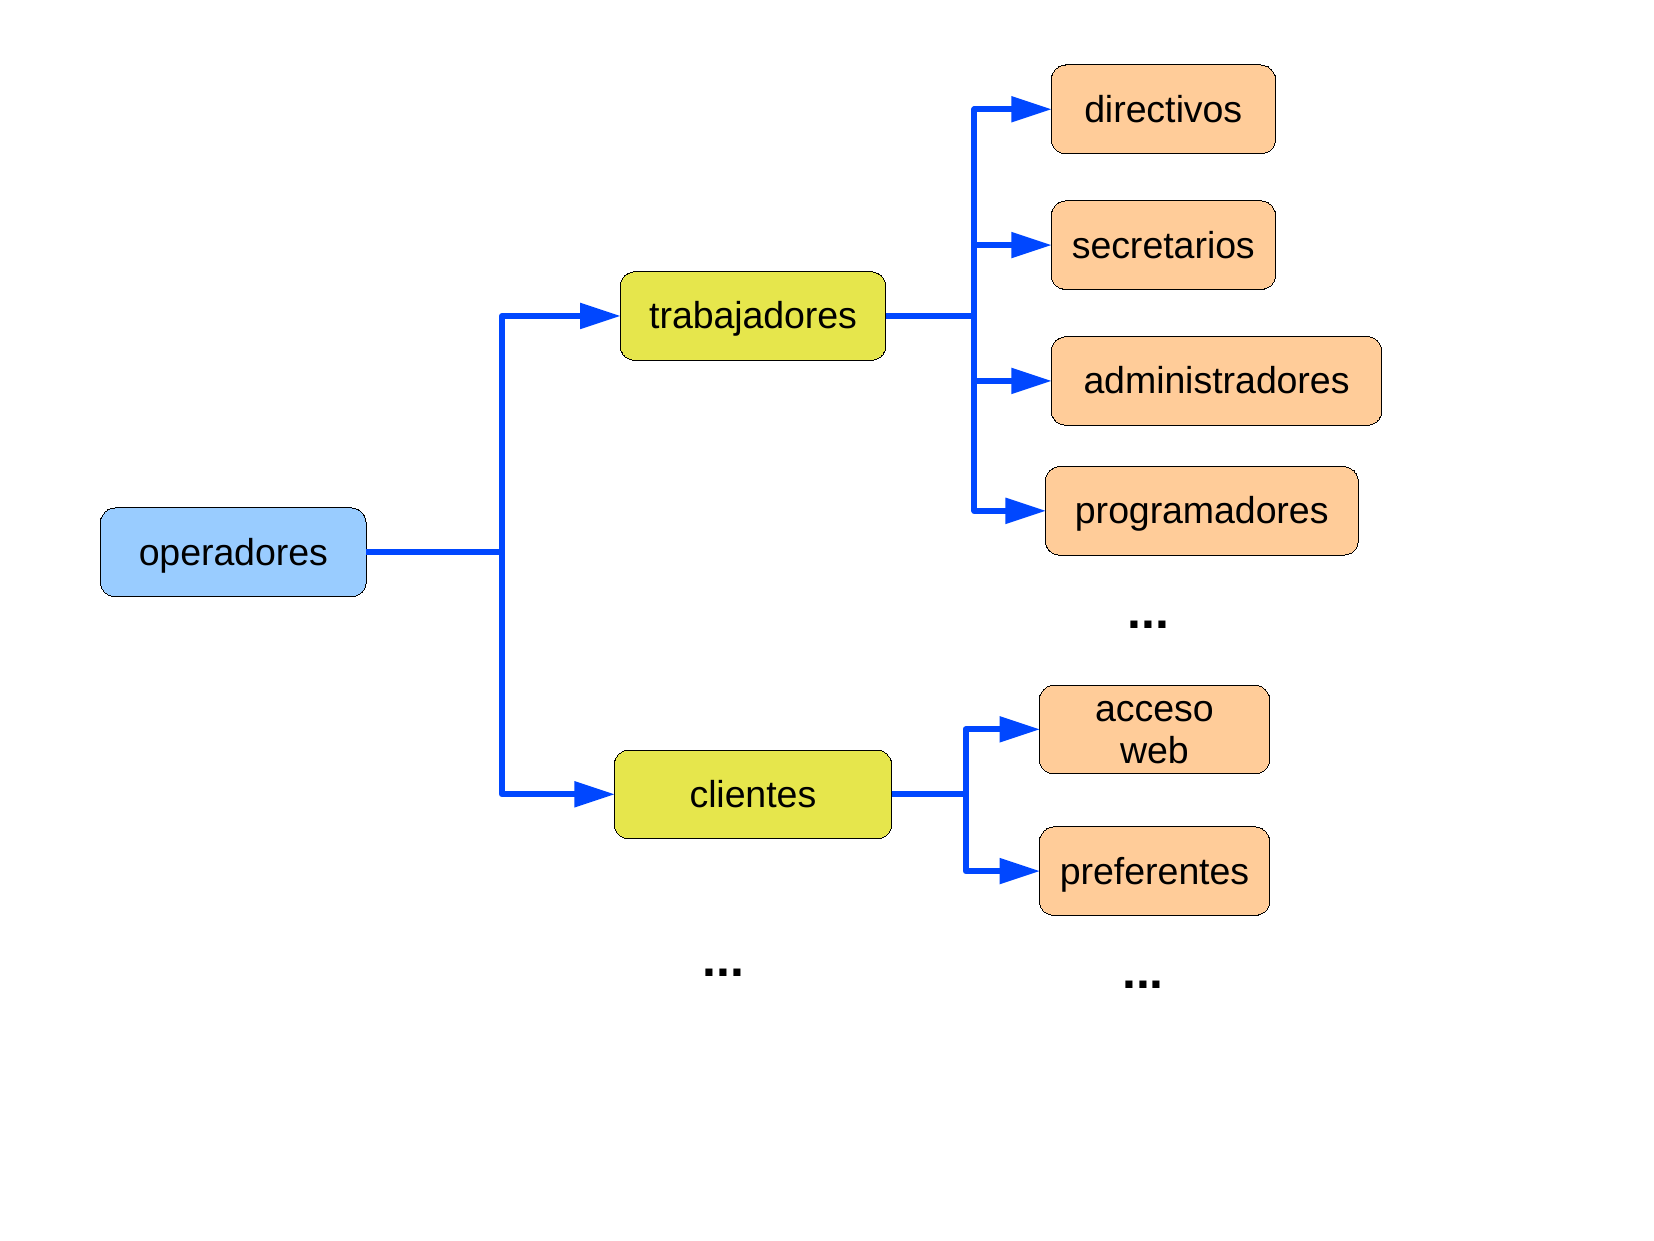

directivos
secretarios
trabajadores
administradores
programadores
operadores
...
acceso web
clientes
preferentes
...
...